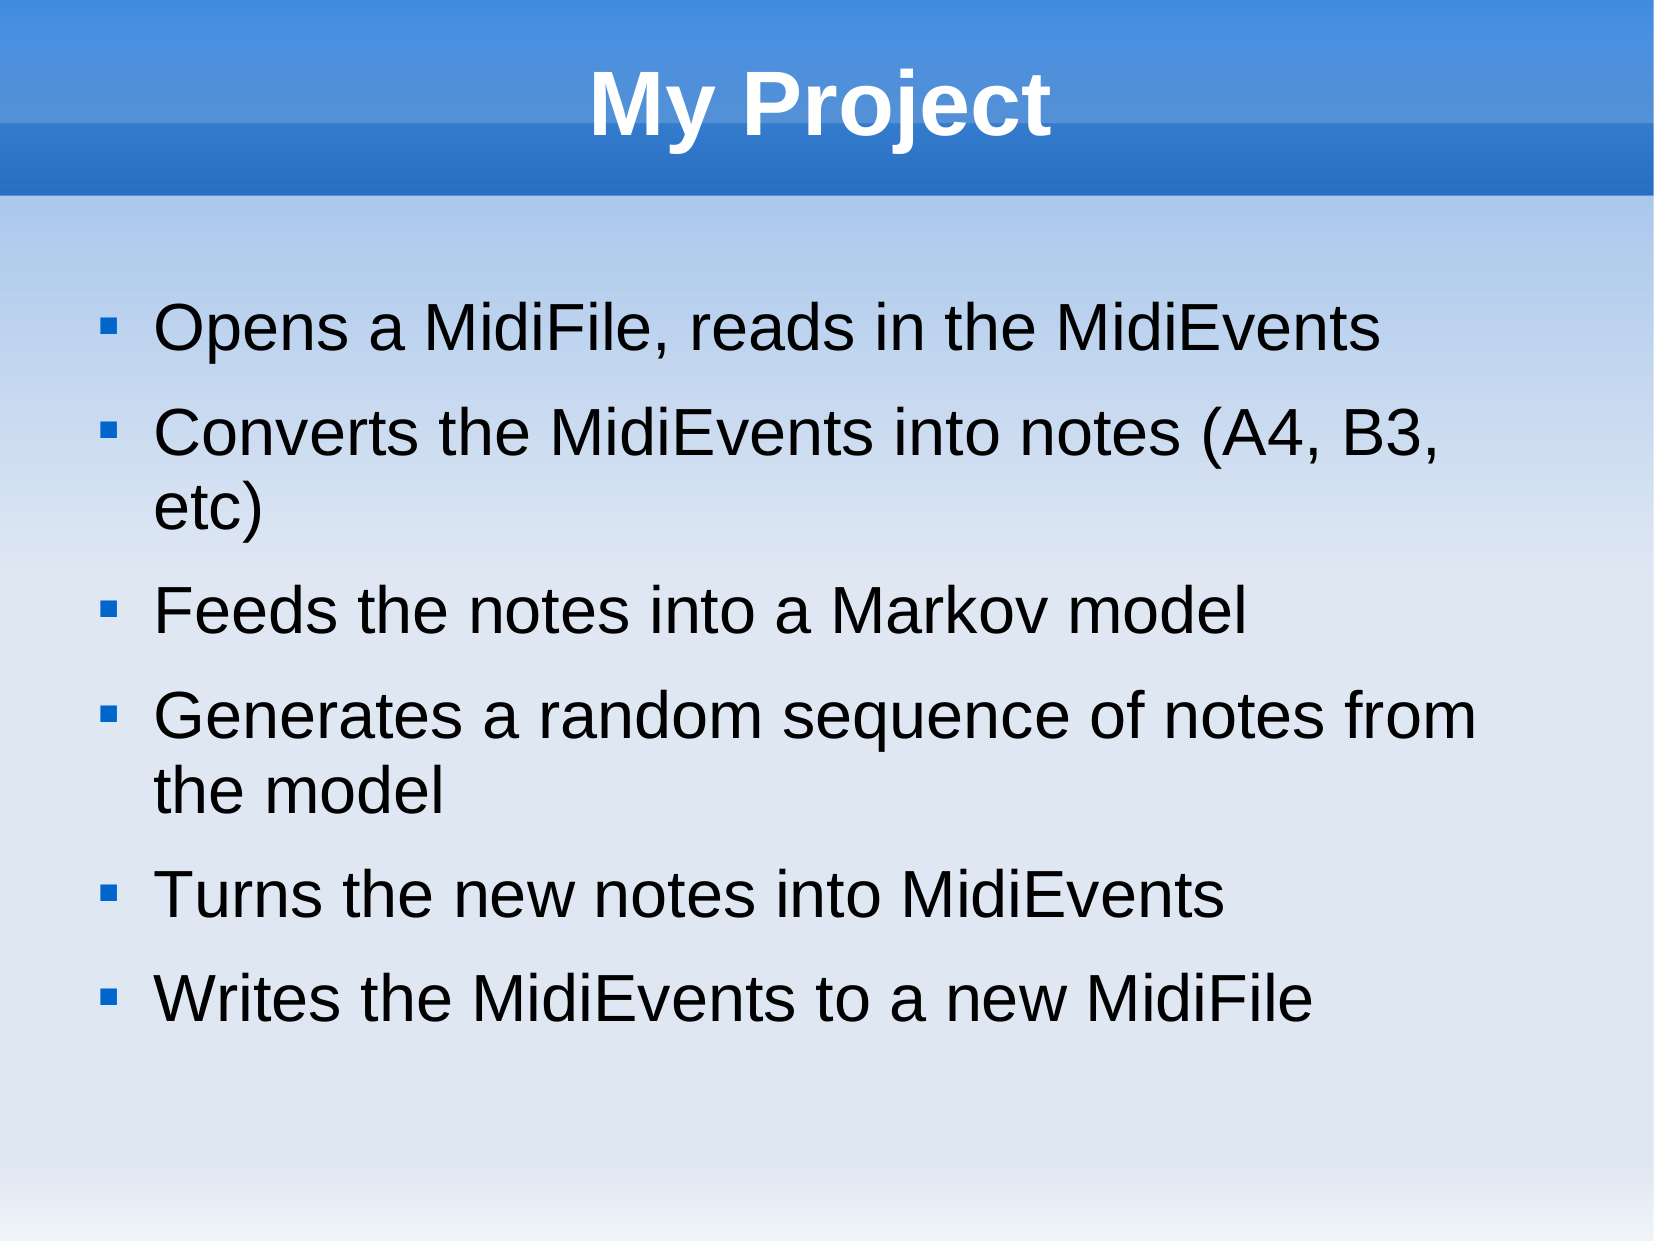

# My Project
Opens a MidiFile, reads in the MidiEvents
Converts the MidiEvents into notes (A4, B3, etc)
Feeds the notes into a Markov model
Generates a random sequence of notes from the model
Turns the new notes into MidiEvents
Writes the MidiEvents to a new MidiFile